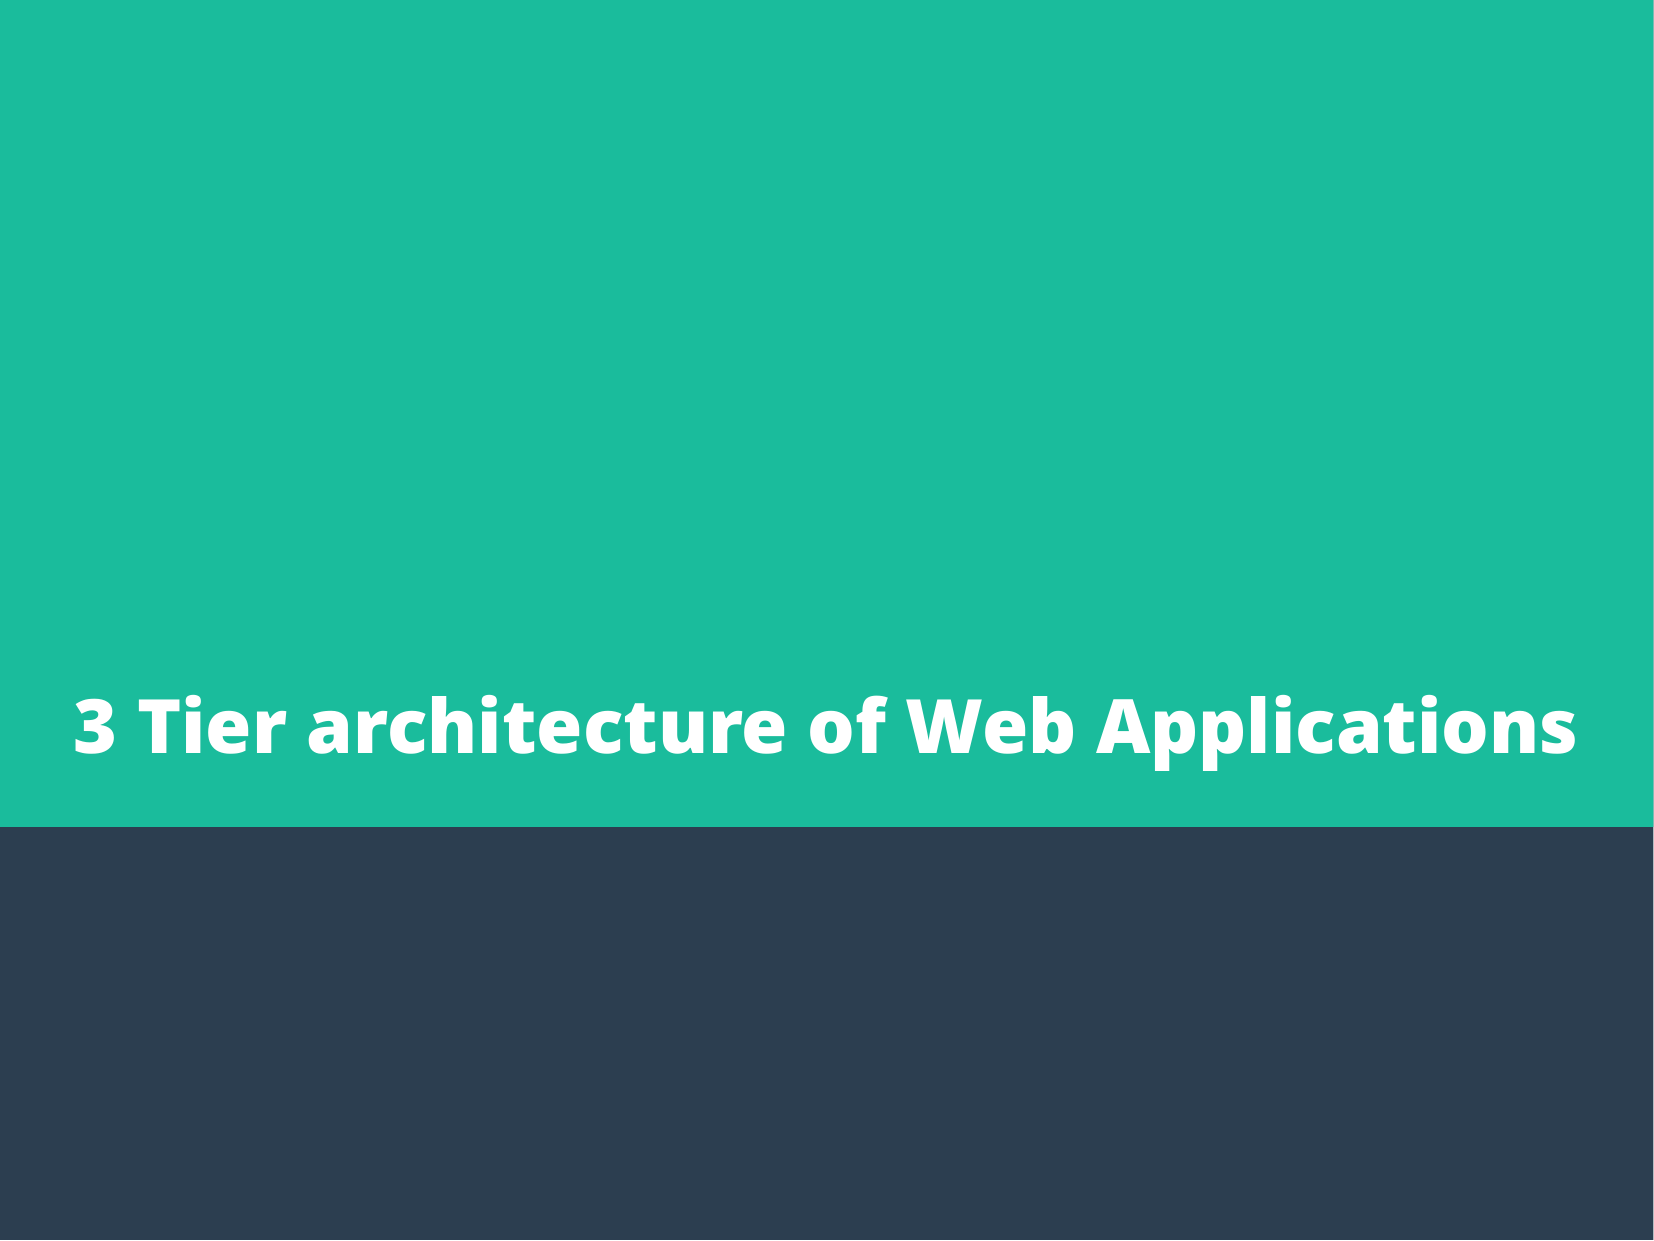

# 3 Tier architecture of Web Applications